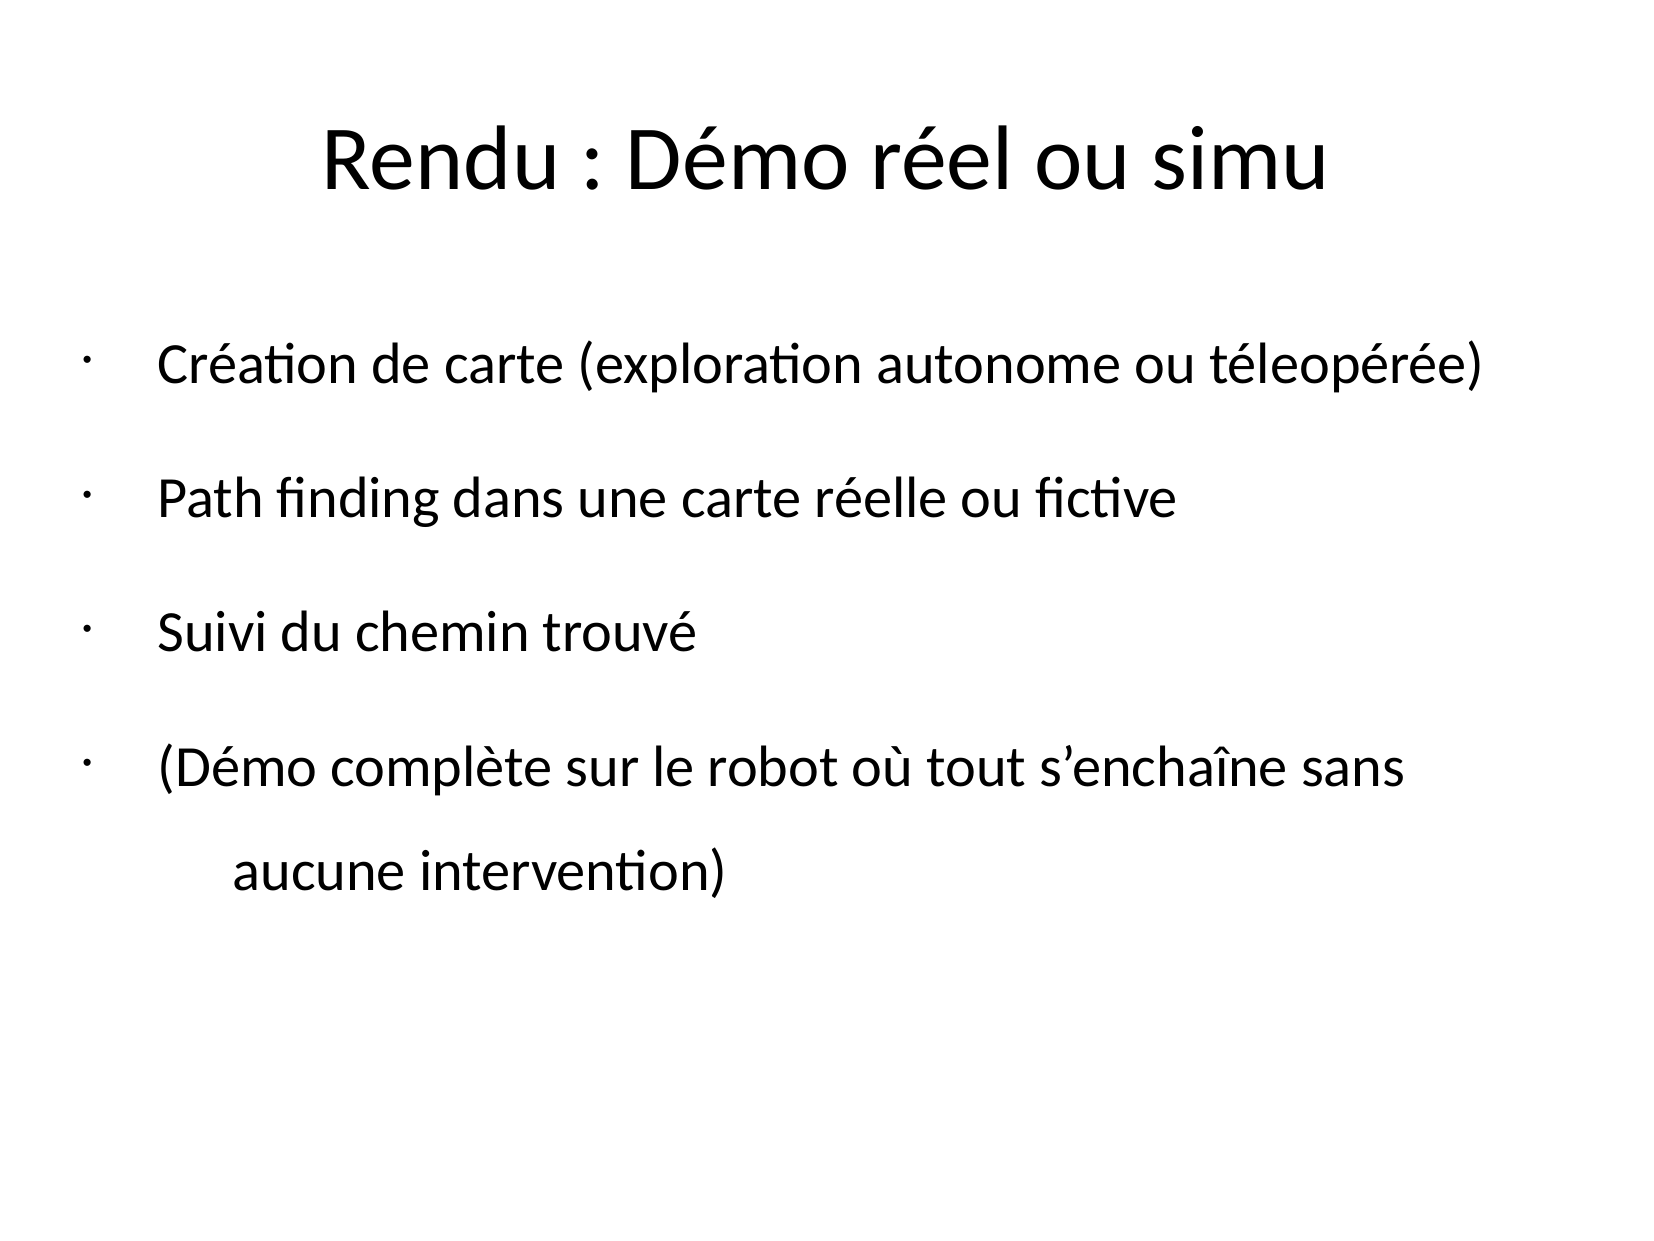

# Rendu : Démo réel ou simu
Création de carte (exploration autonome ou téleopérée)
Path finding dans une carte réelle ou fictive
Suivi du chemin trouvé
(Démo complète sur le robot où tout s’enchaîne sans aucune intervention)